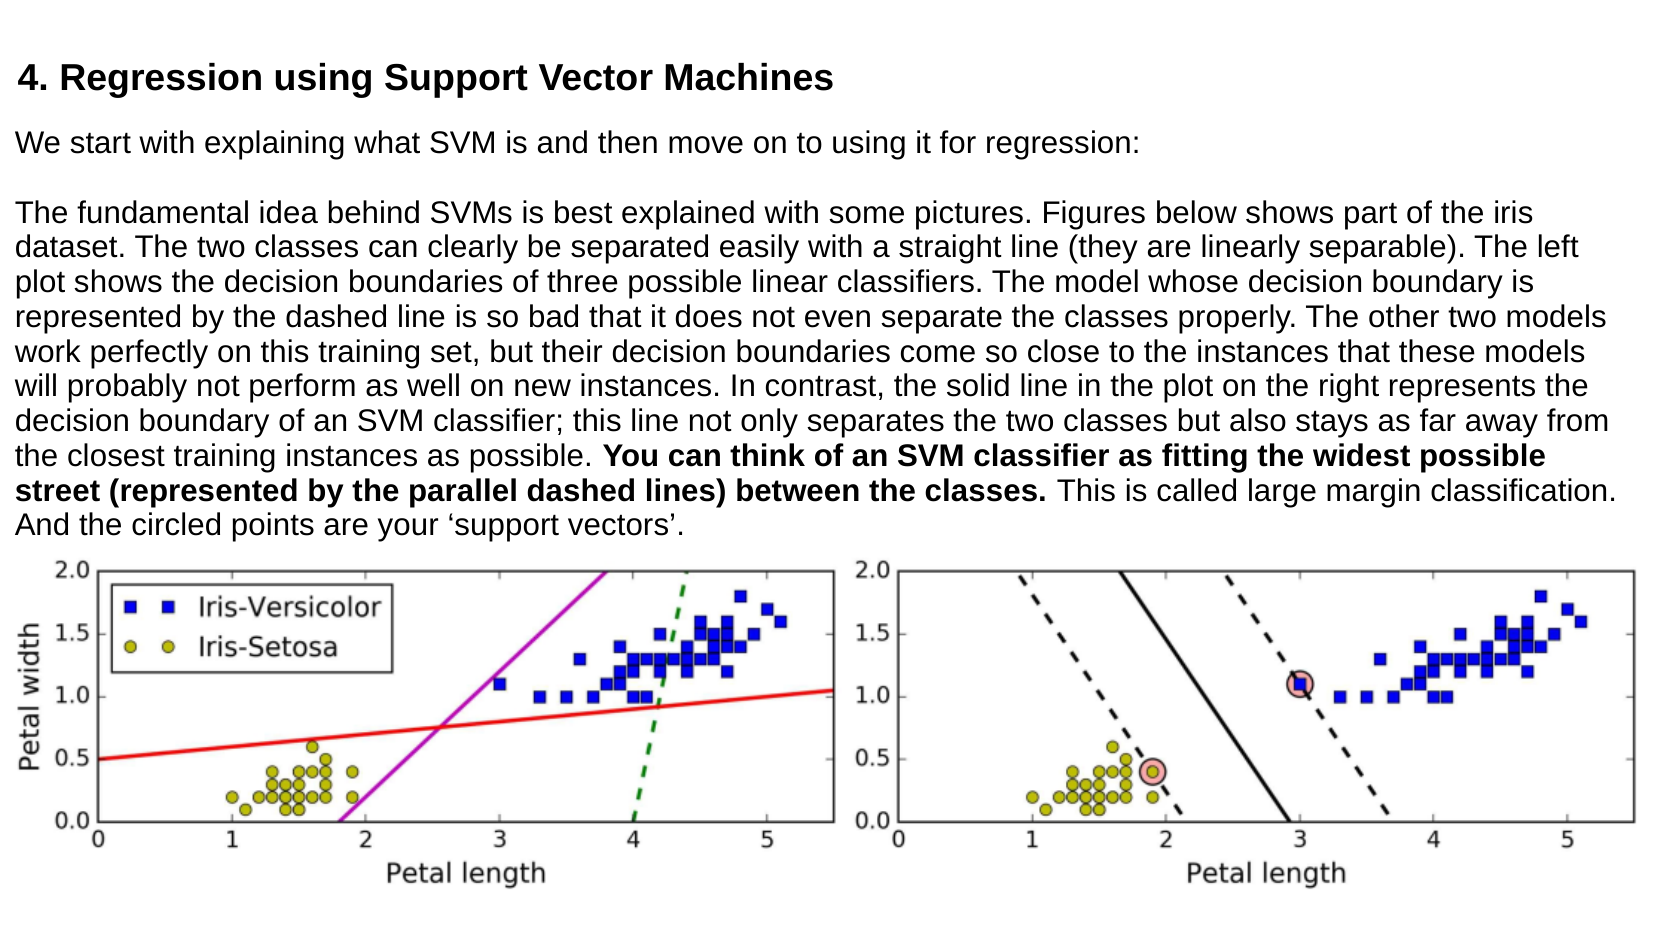

# 4. Regression using Support Vector Machines
We start with explaining what SVM is and then move on to using it for regression:
The fundamental idea behind SVMs is best explained with some pictures. Figures below shows part of the iris dataset. The two classes can clearly be separated easily with a straight line (they are linearly separable). The left plot shows the decision boundaries of three possible linear classifiers. The model whose decision boundary is represented by the dashed line is so bad that it does not even separate the classes properly. The other two models work perfectly on this training set, but their decision boundaries come so close to the instances that these models will probably not perform as well on new instances. In contrast, the solid line in the plot on the right represents the decision boundary of an SVM classifier; this line not only separates the two classes but also stays as far away from the closest training instances as possible. You can think of an SVM classifier as fitting the widest possible street (represented by the parallel dashed lines) between the classes. This is called large margin classification. And the circled points are your ‘support vectors’.